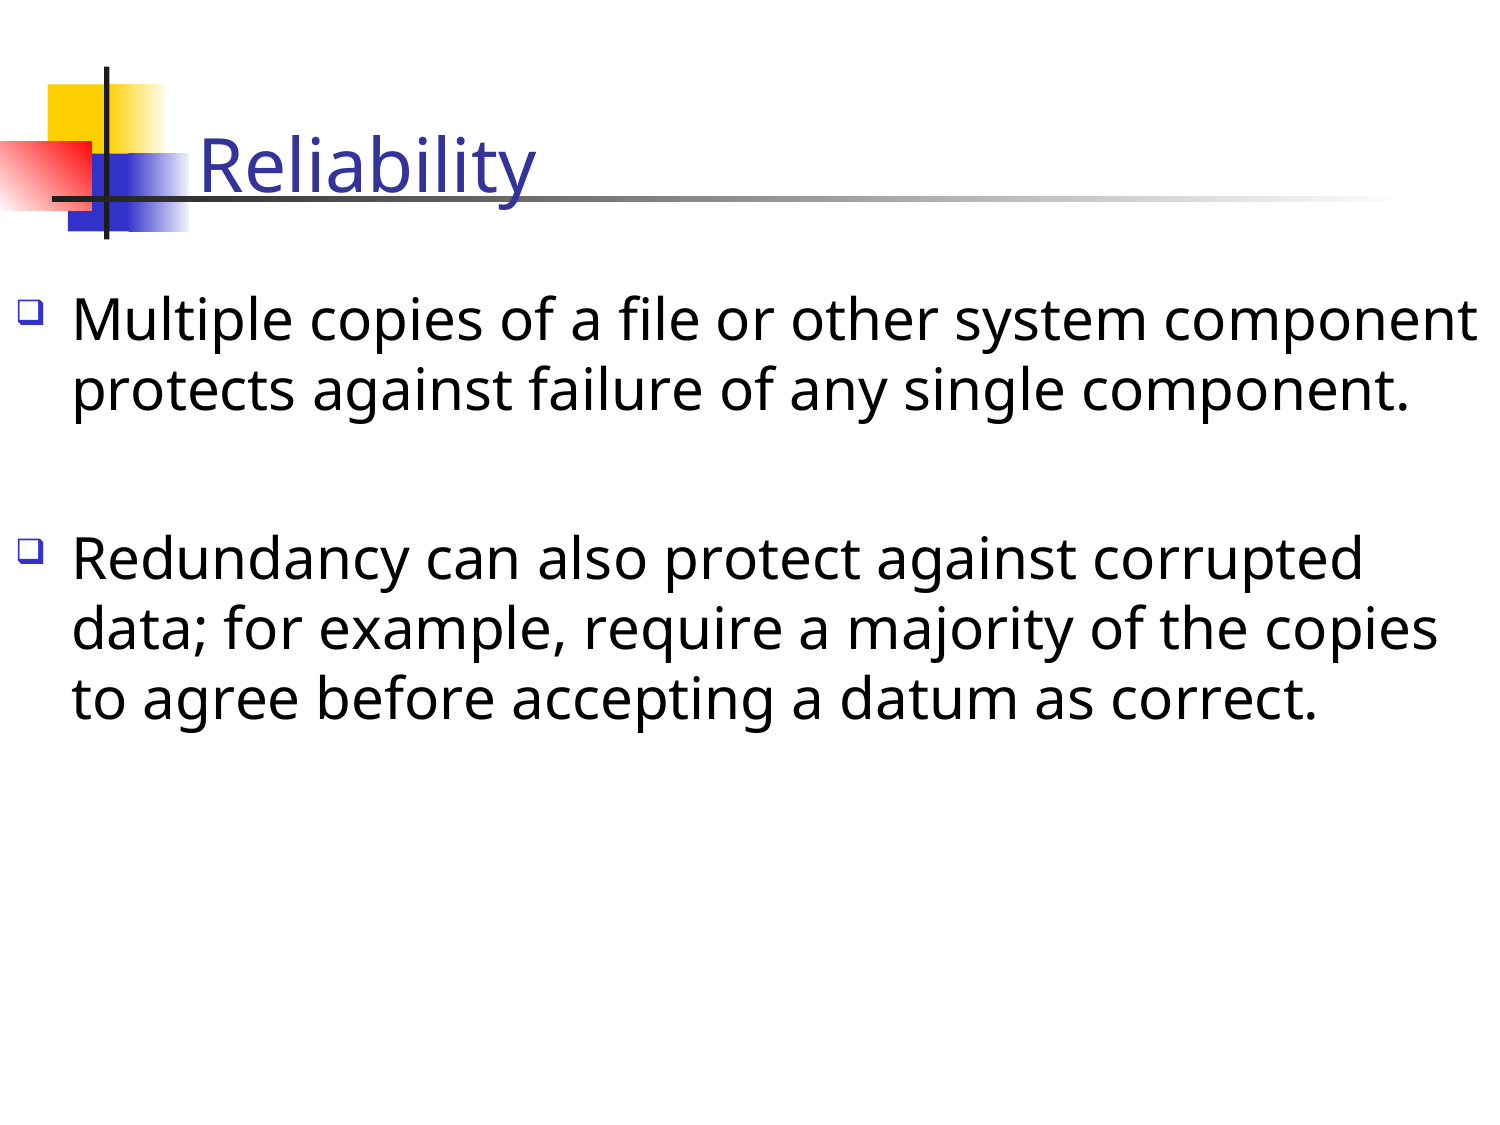

Reliability
Multiple copies of a file or other system component protects against failure of any single component.
Redundancy can also protect against corrupted data; for example, require a majority of the copies to agree before accepting a datum as correct.